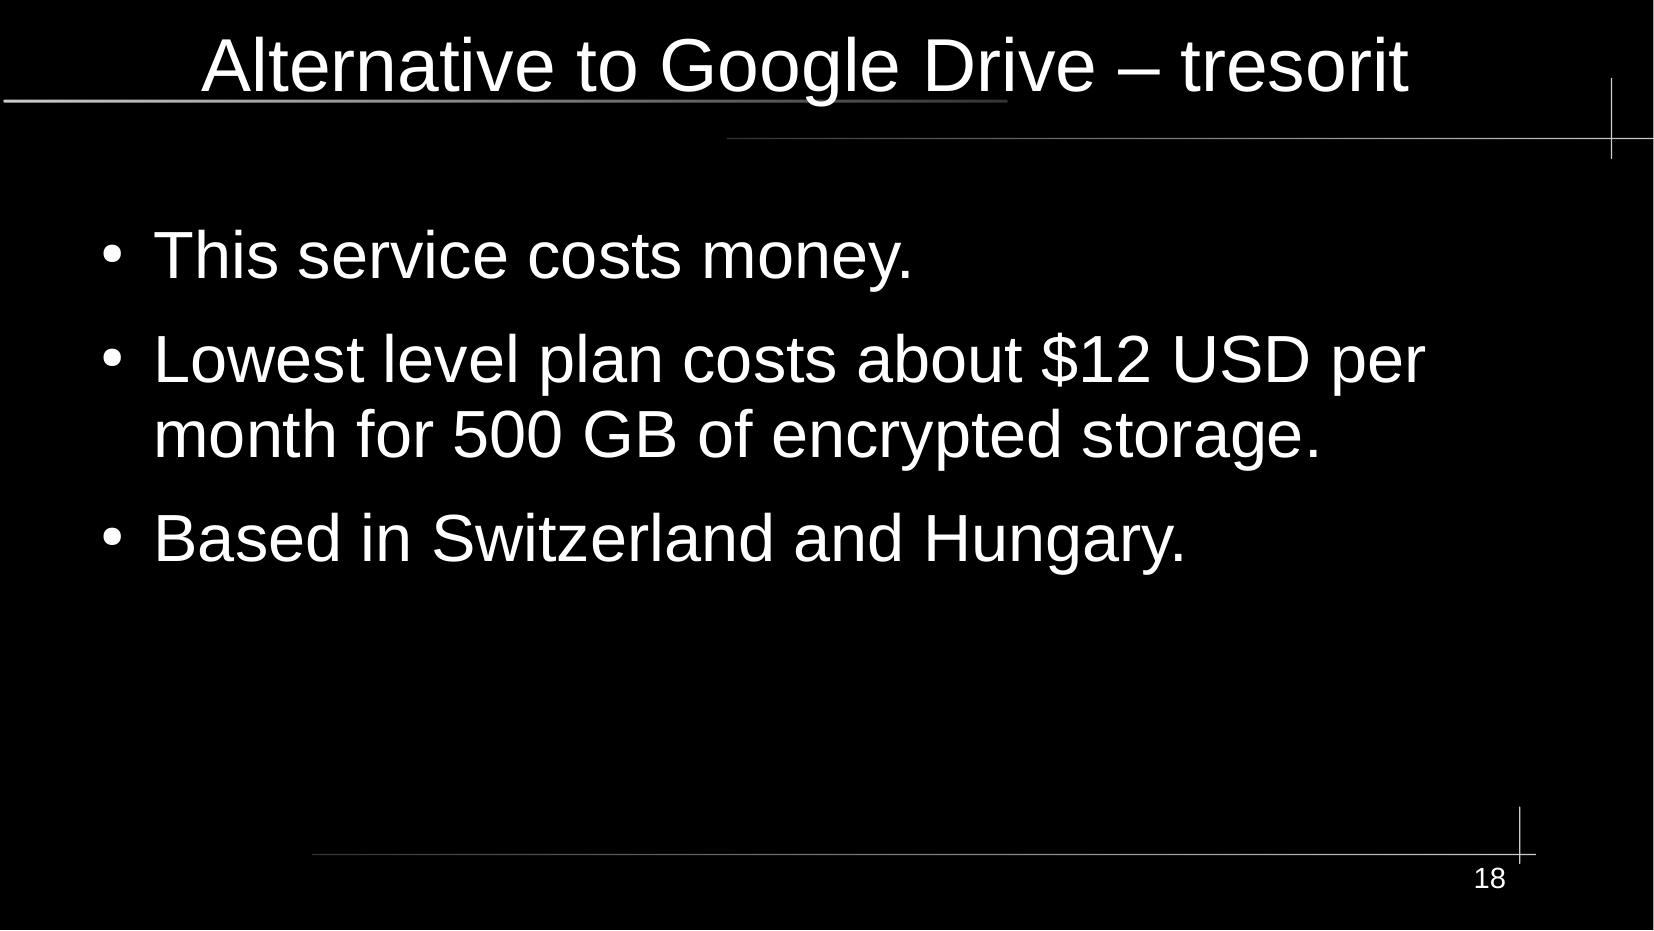

# Alternative to Google Drive – tresorit
This service costs money.
Lowest level plan costs about $12 USD per month for 500 GB of encrypted storage.
Based in Switzerland and Hungary.
18